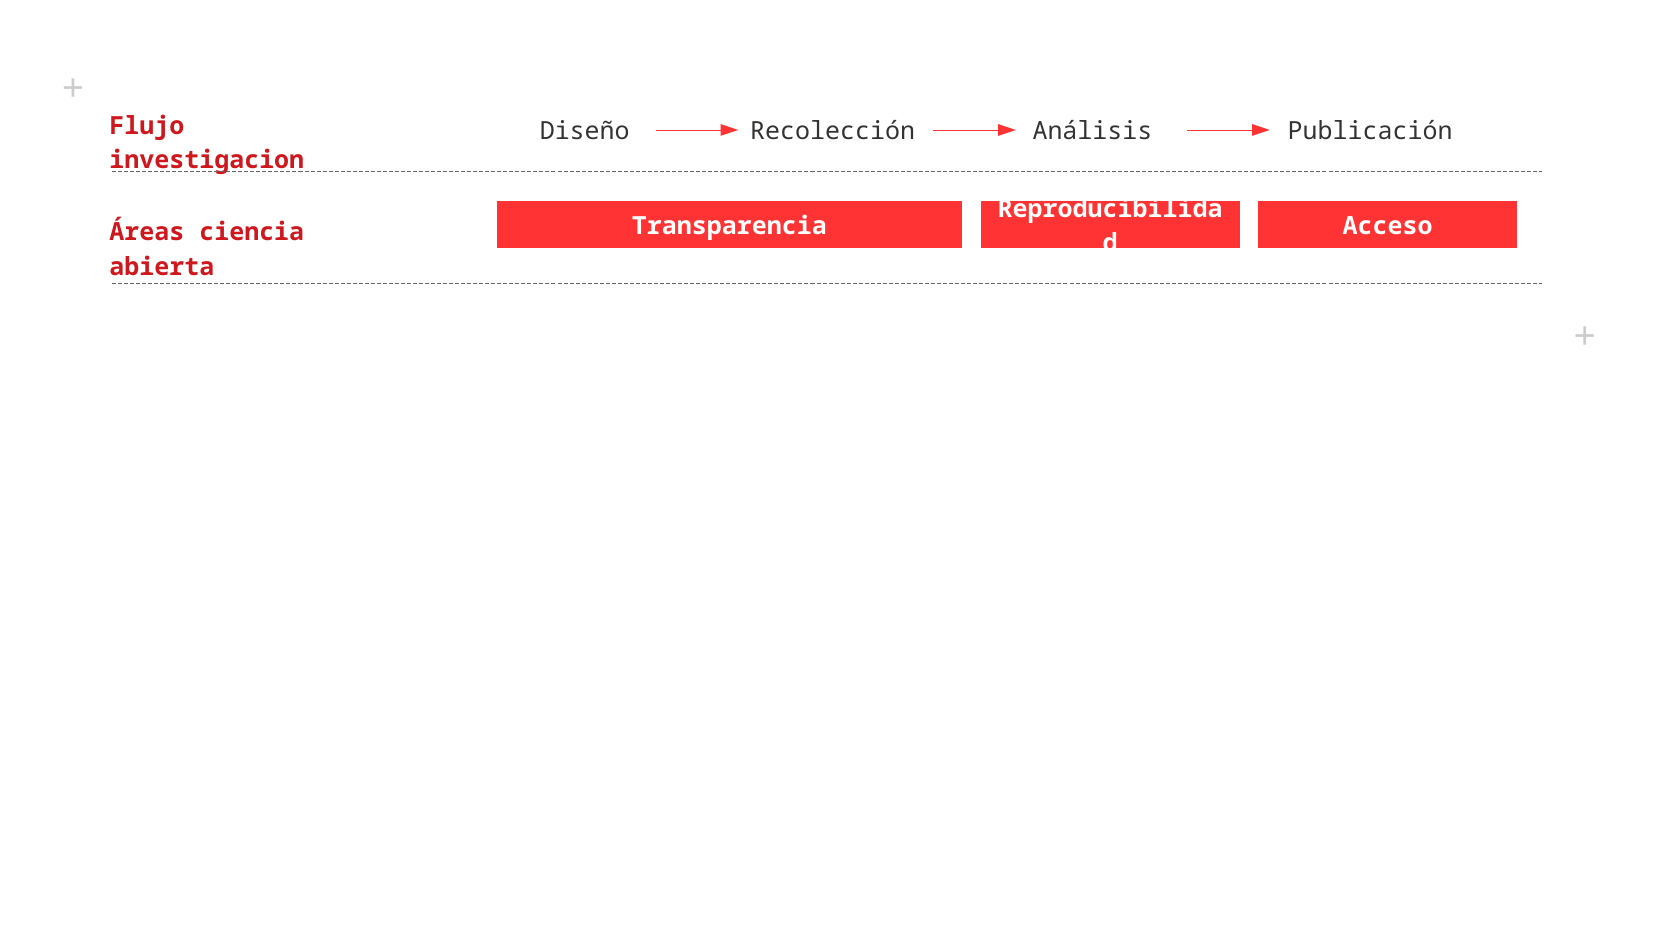

+
Flujo investigacion
Diseño
Recolección
Análisis
Publicación
Transparencia
Reproducibilidad
Acceso
Áreas ciencia abierta
+